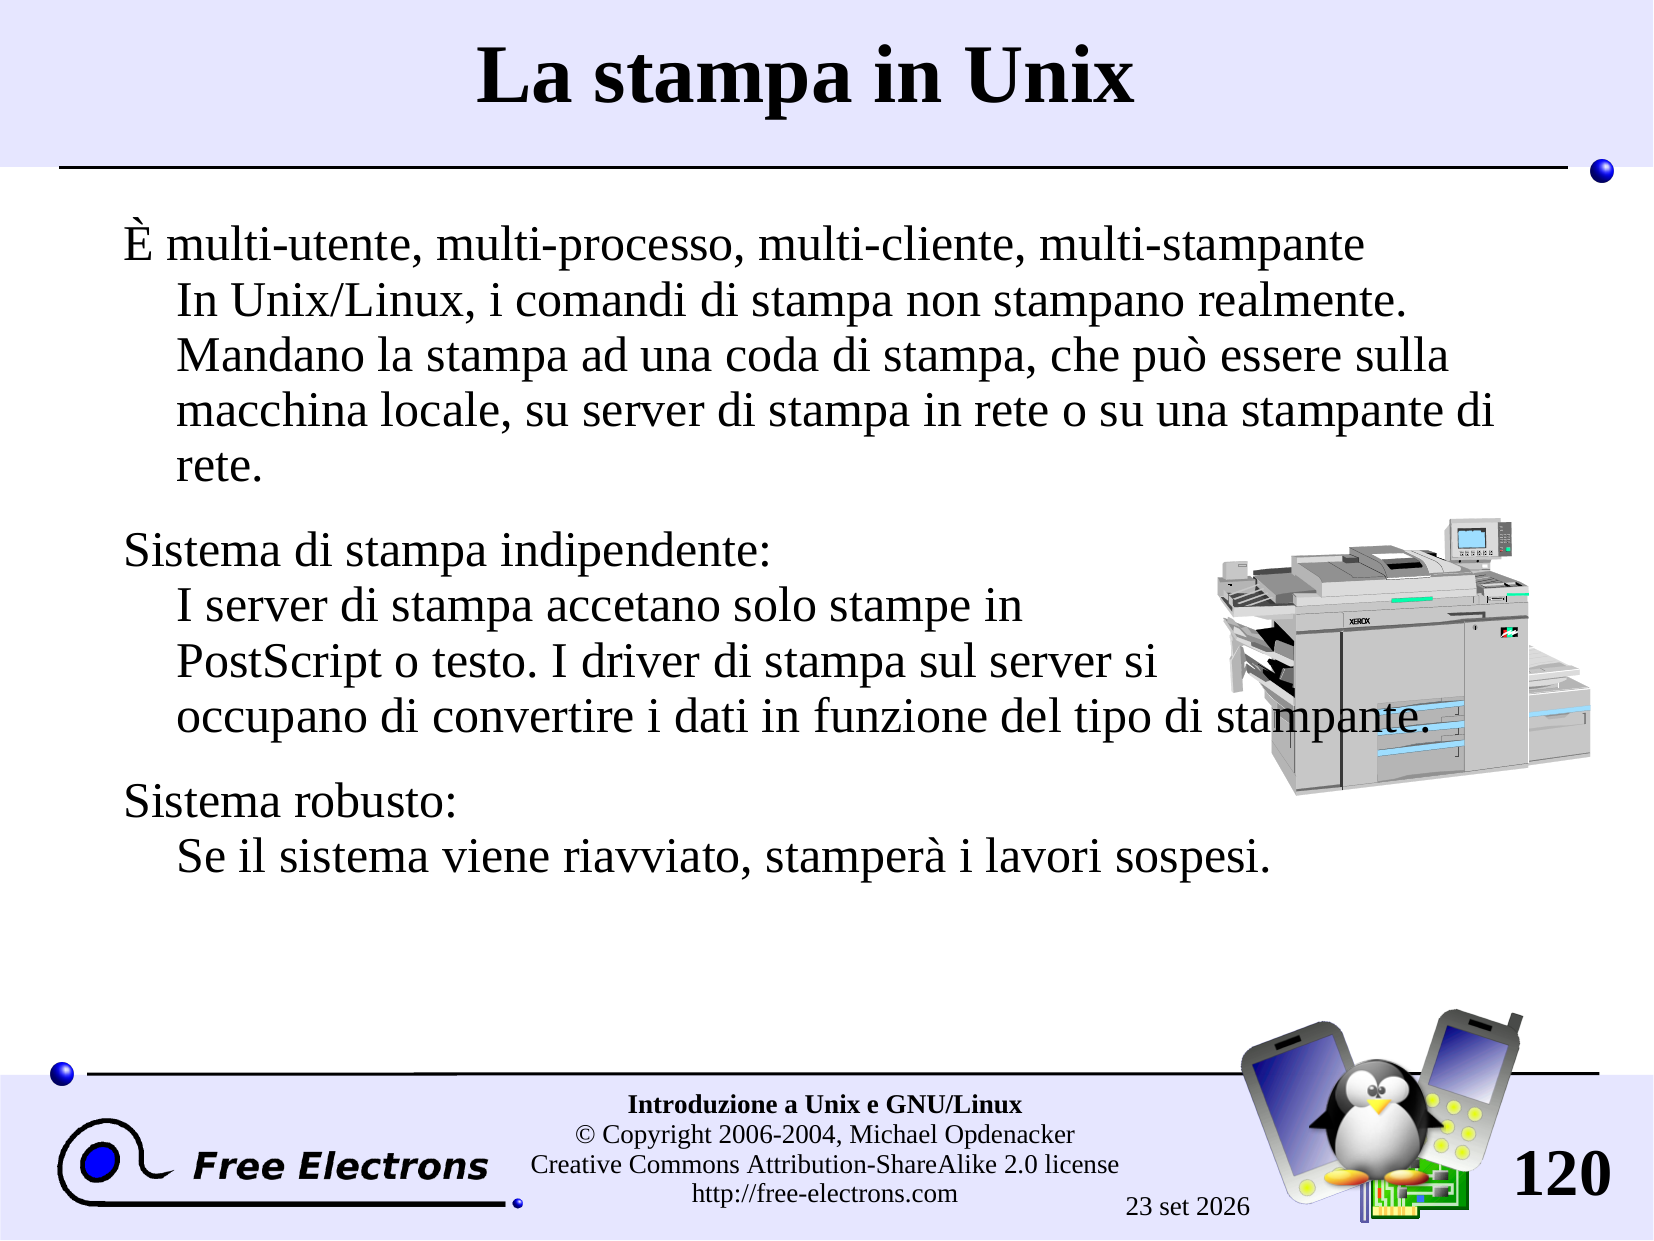

# La stampa in Unix
È multi-utente, multi-processo, multi-cliente, multi-stampante
In Unix/Linux, i comandi di stampa non stampano realmente. Mandano la stampa ad una coda di stampa, che può essere sulla macchina locale, su server di stampa in rete o su una stampante di rete.
Sistema di stampa indipendente:
I server di stampa accetano solo stampe in PostScript o testo. I driver di stampa sul server si occupano di convertire i dati in funzione del tipo di stampante.
Sistema robusto:
Se il sistema viene riavviato, stamperà i lavori sospesi.